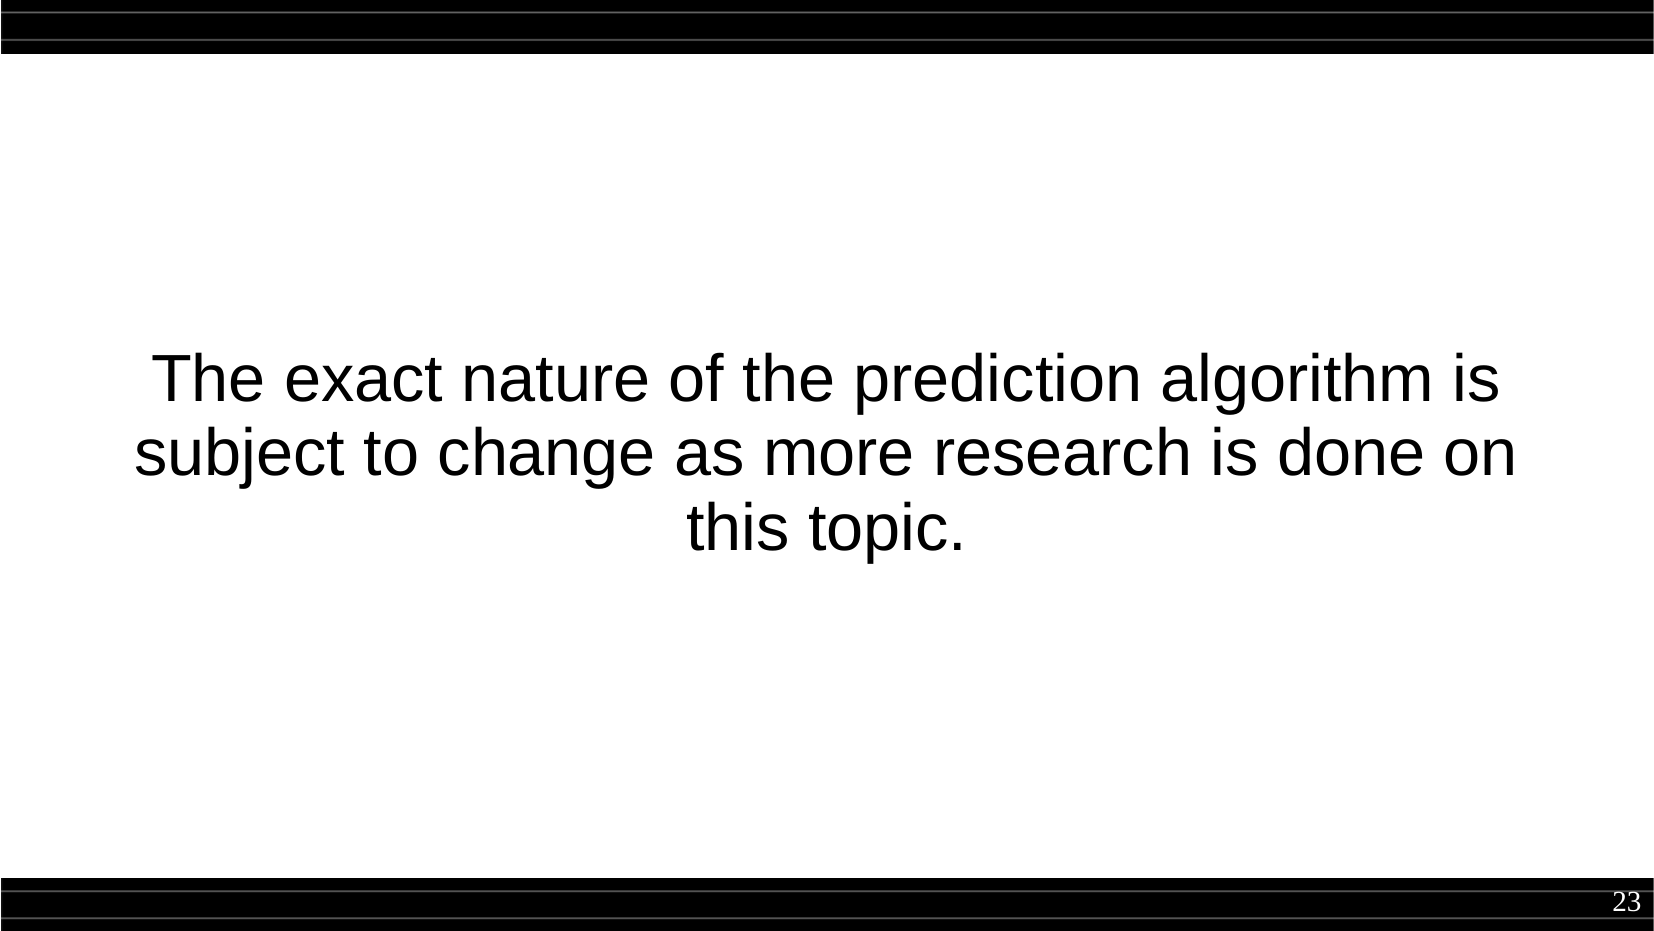

# The exact nature of the prediction algorithm is subject to change as more research is done on this topic.